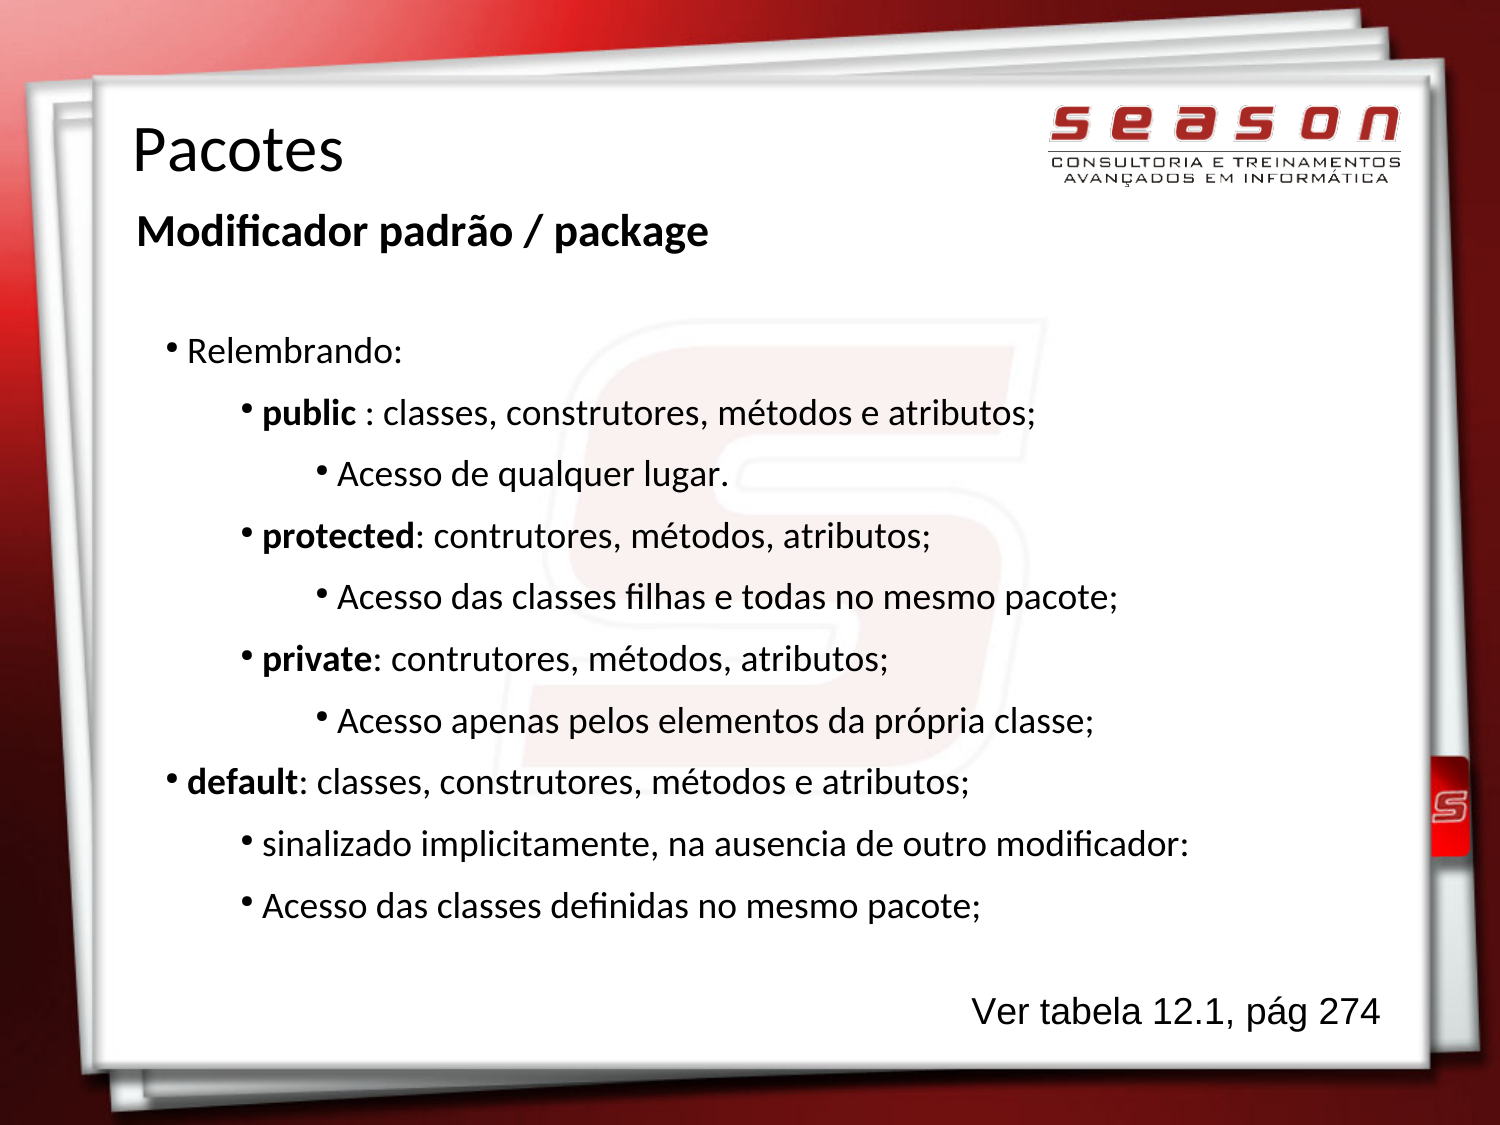

# Pacotes
Modificador padrão / package
 Relembrando:
 public : classes, construtores, métodos e atributos;
 Acesso de qualquer lugar.
 protected: contrutores, métodos, atributos;
 Acesso das classes filhas e todas no mesmo pacote;
 private: contrutores, métodos, atributos;
 Acesso apenas pelos elementos da própria classe;
 default: classes, construtores, métodos e atributos;
 sinalizado implicitamente, na ausencia de outro modificador:
 Acesso das classes definidas no mesmo pacote;
Ver tabela 12.1, pág 274